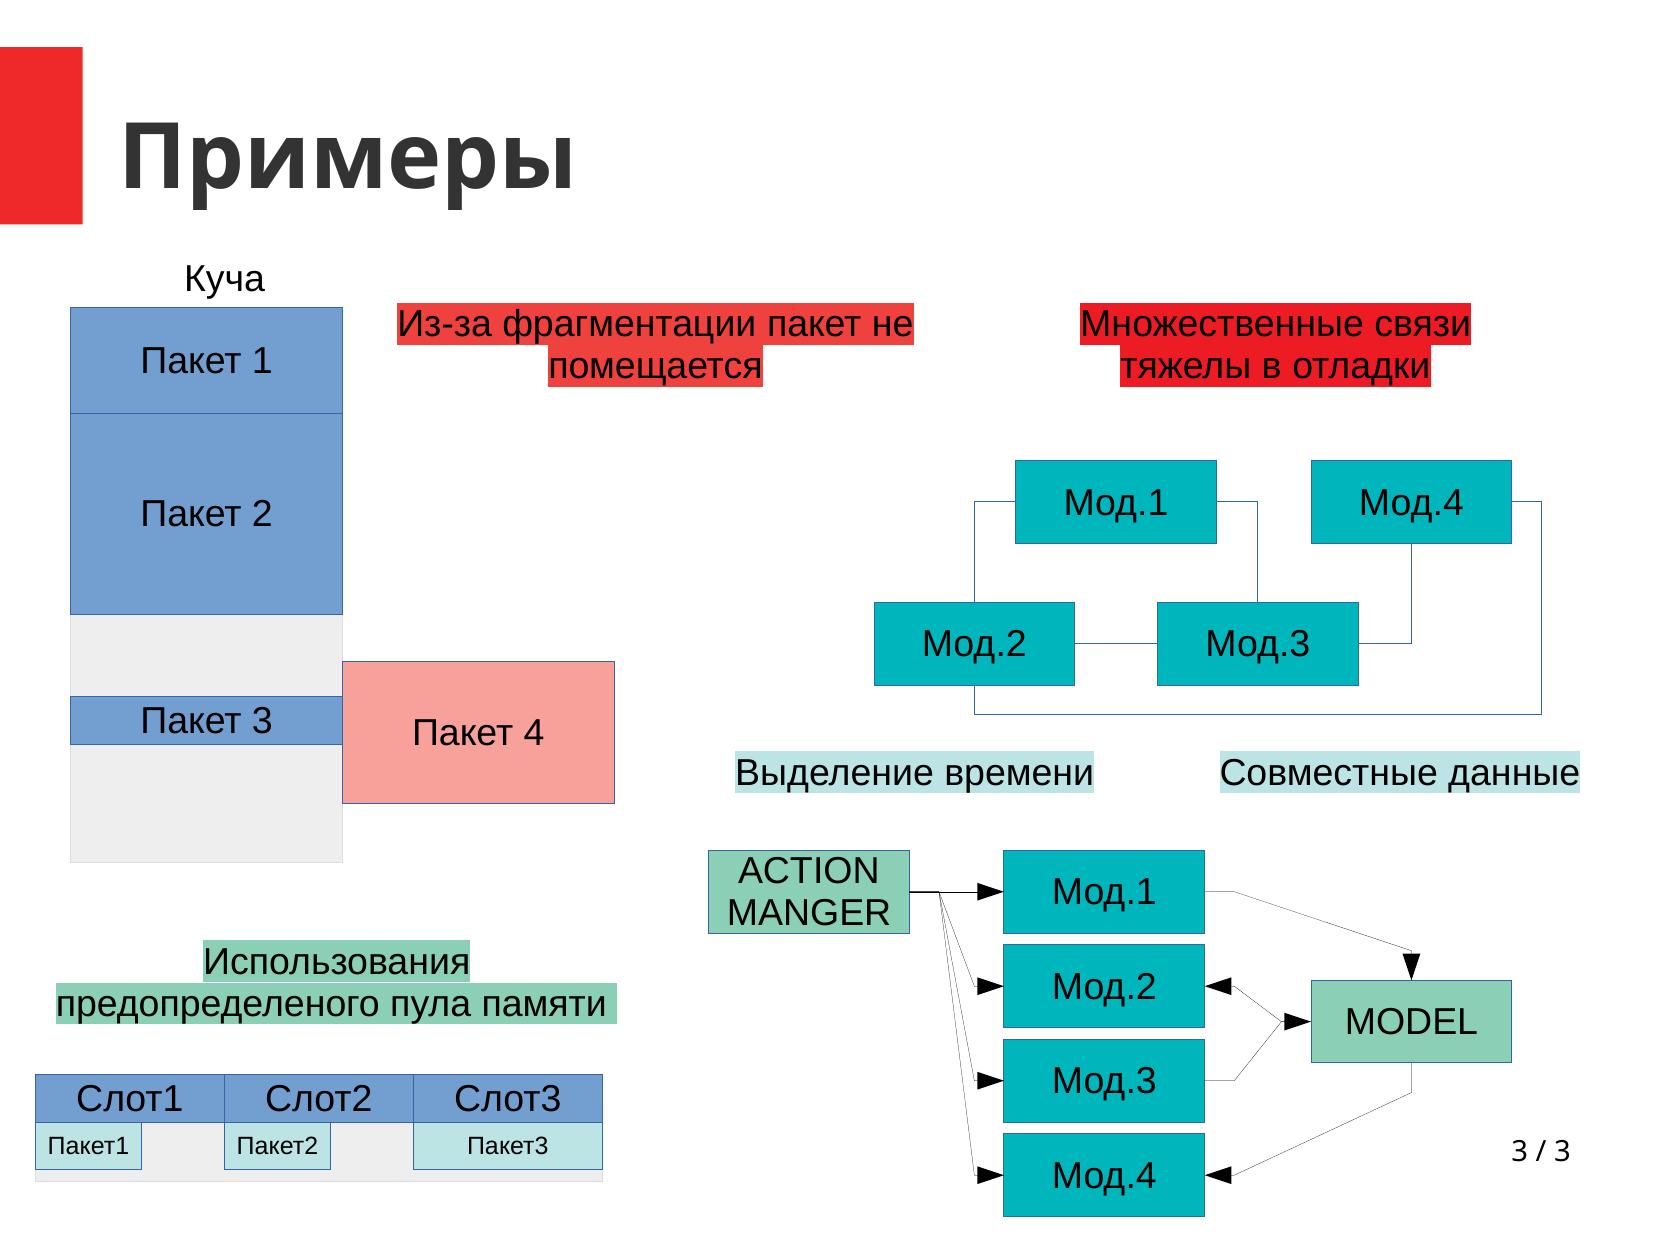

# Примеры
Куча
Из-за фрагментации пакет не помещается
Множественные связи тяжелы в отладки
Пакет 1
Пакет 2
Мод.1
Мод.4
Мод.2
Мод.3
Пакет 4
Пакет 3
Выделение времени
Совместные данные
ACTION
MANGER
Мод.1
Использования предопределеного пула памяти
Мод.2
MODEL
Мод.3
Слот1
Слот2
Слот3
Пакет1
Пакет2
Пакет3
3
Мод.4